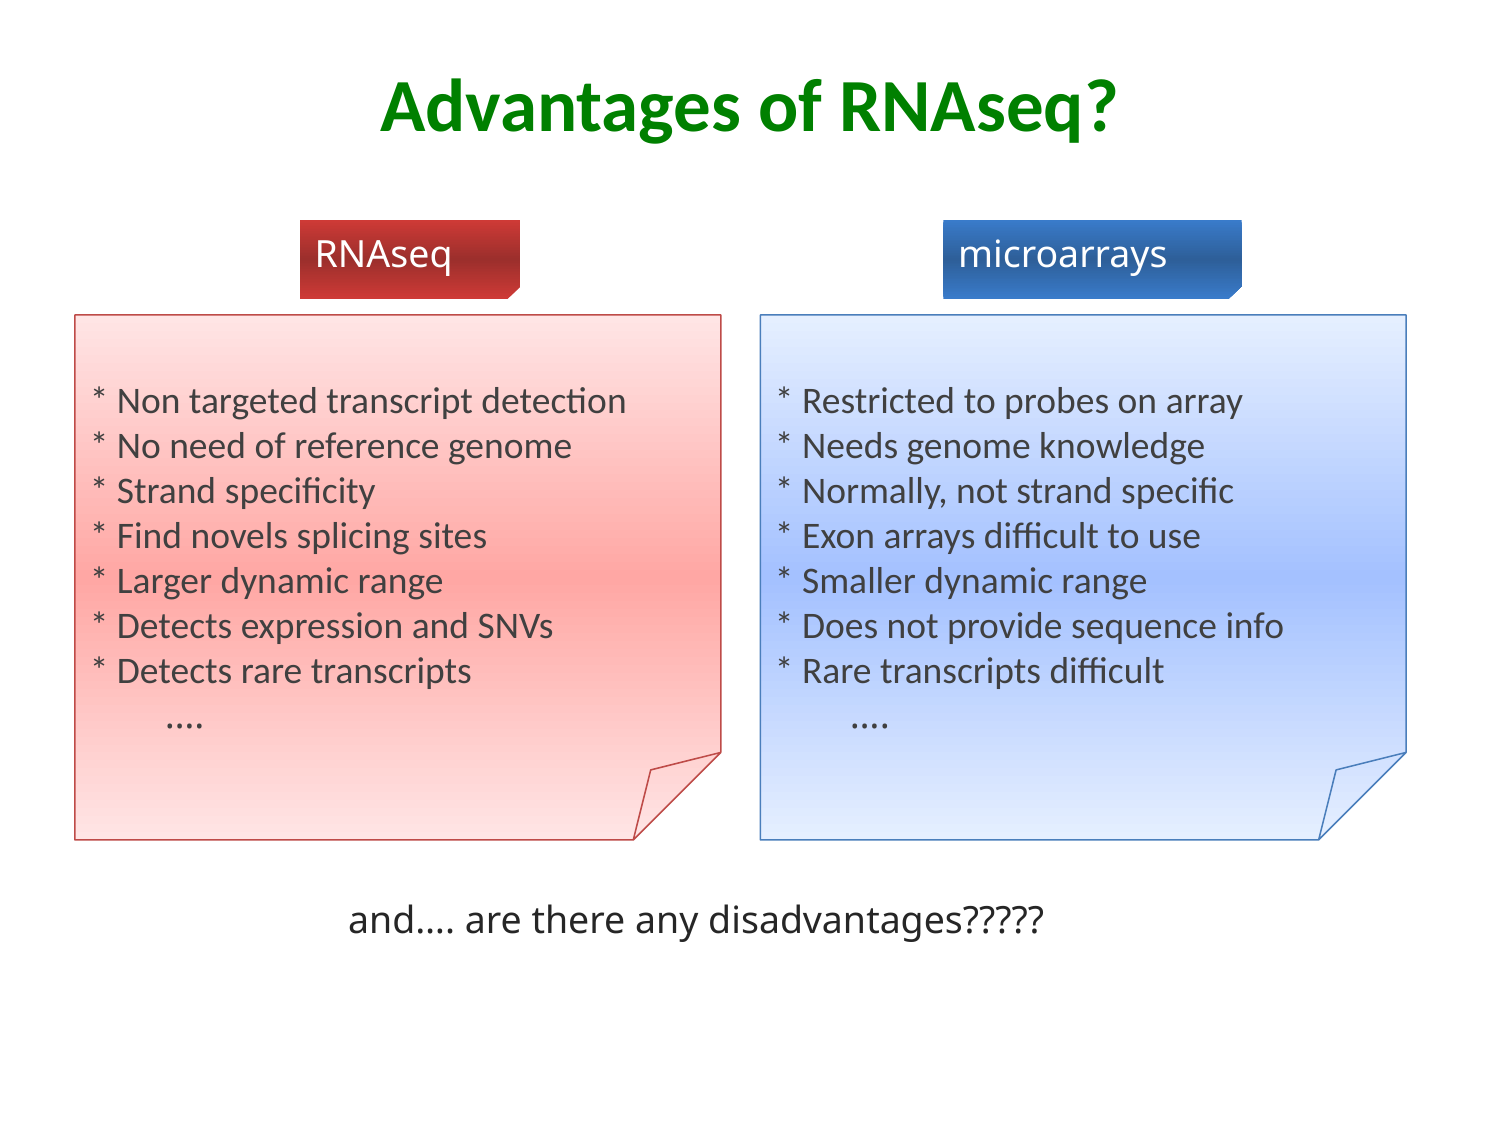

Advantages of RNAseq?
RNAseq
microarrays
* Non targeted transcript detection
* No need of reference genome
* Strand specificity
* Find novels splicing sites
* Larger dynamic range
* Detects expression and SNVs
* Detects rare transcripts
	….
* Restricted to probes on array
* Needs genome knowledge
* Normally, not strand specific
* Exon arrays difficult to use
* Smaller dynamic range
* Does not provide sequence info
* Rare transcripts difficult
	….
and…. are there any disadvantages?????